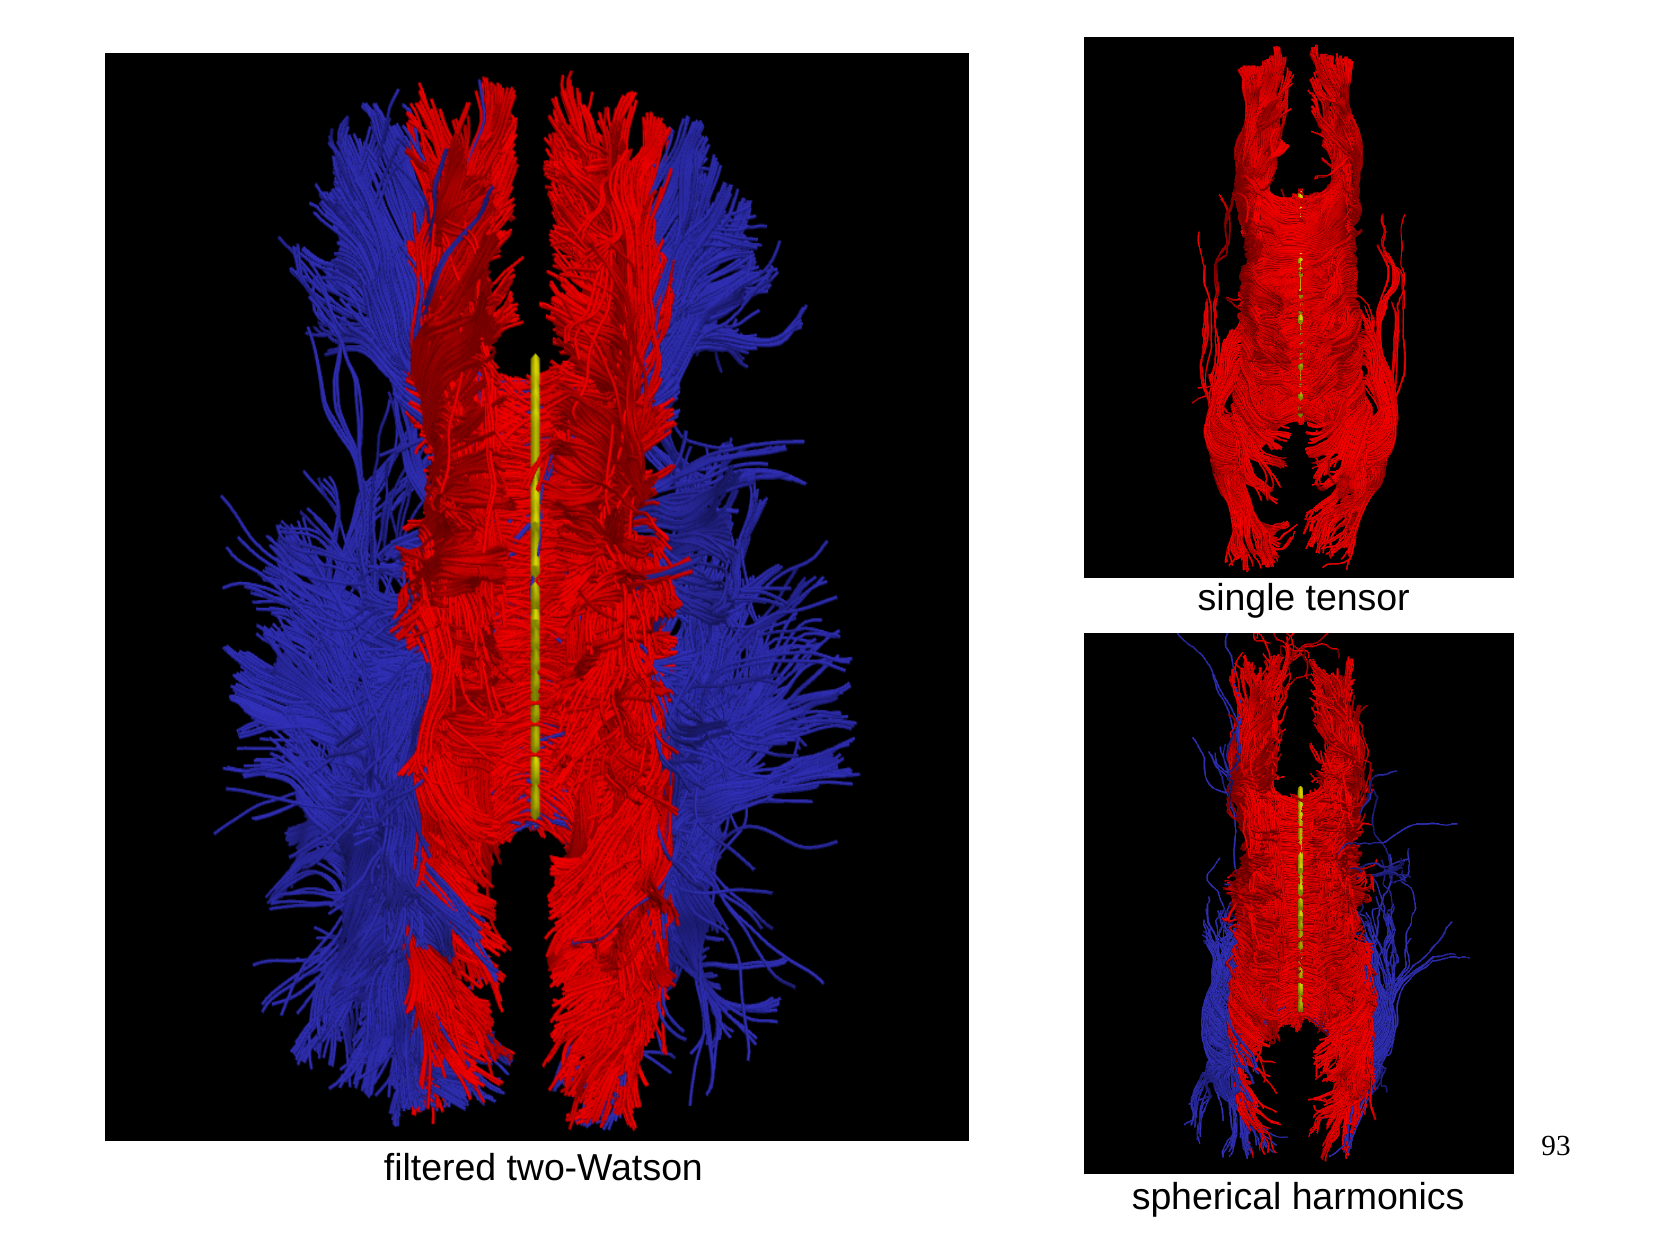

single tensor
93
filtered two-Watson
spherical harmonics